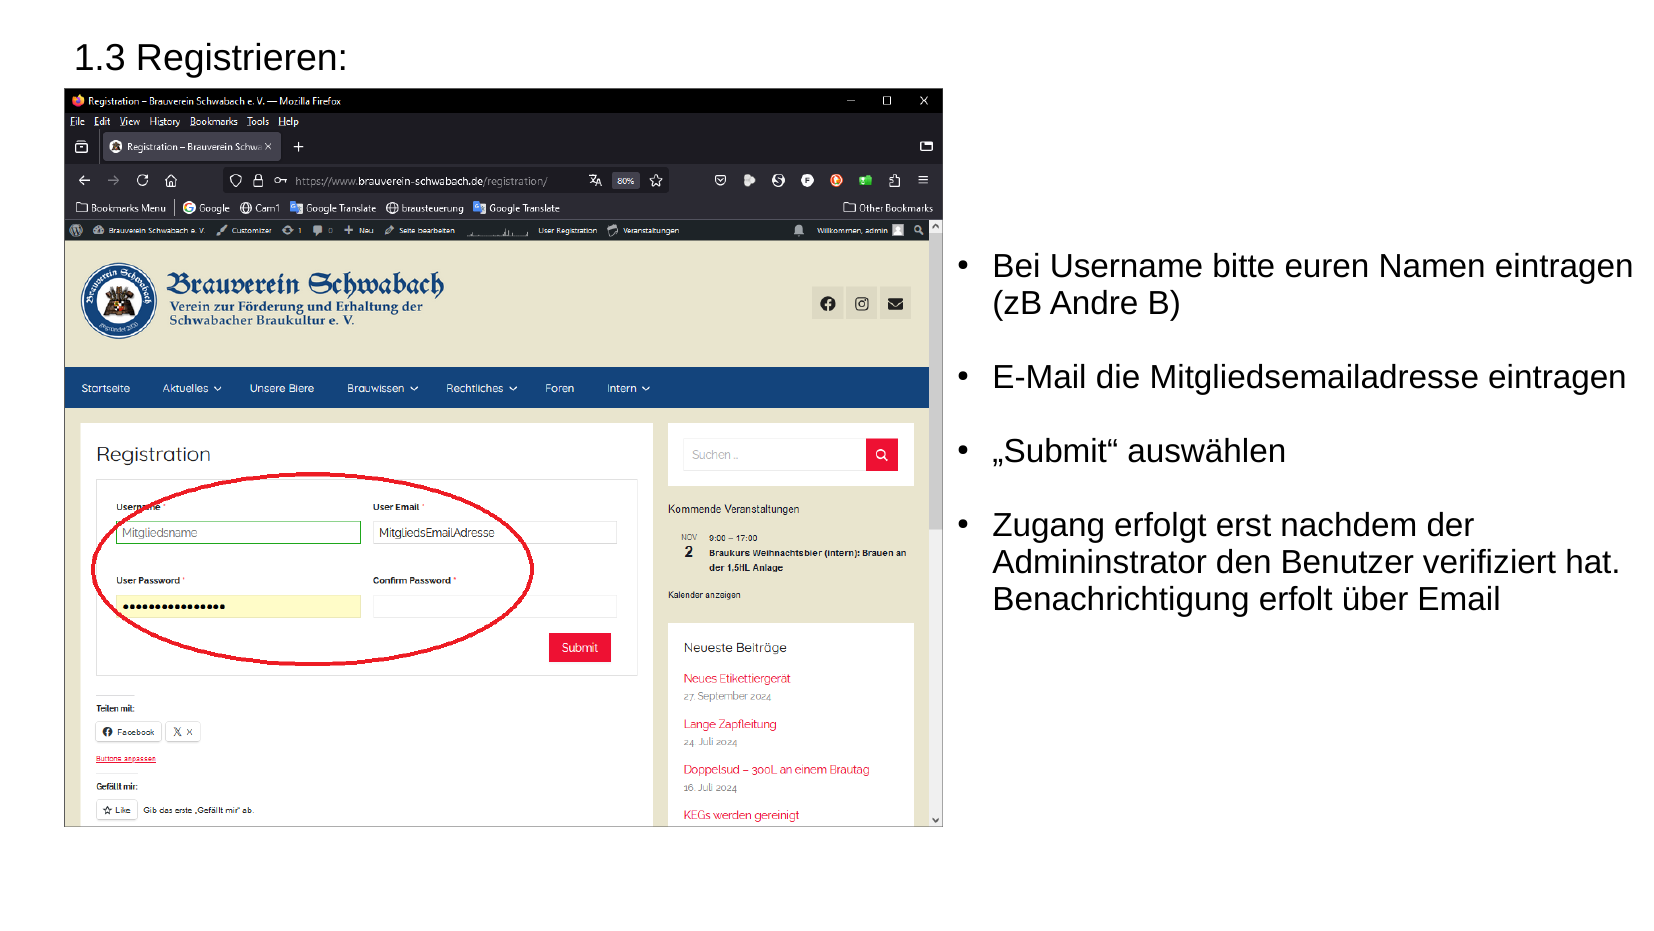

1.3 Registrieren:
Bei Username bitte euren Namen eintragen (zB Andre B)
E-Mail die Mitgliedsemailadresse eintragen
„Submit“ auswählen
Zugang erfolgt erst nachdem der Admininstrator den Benutzer verifiziert hat. Benachrichtigung erfolt über Email